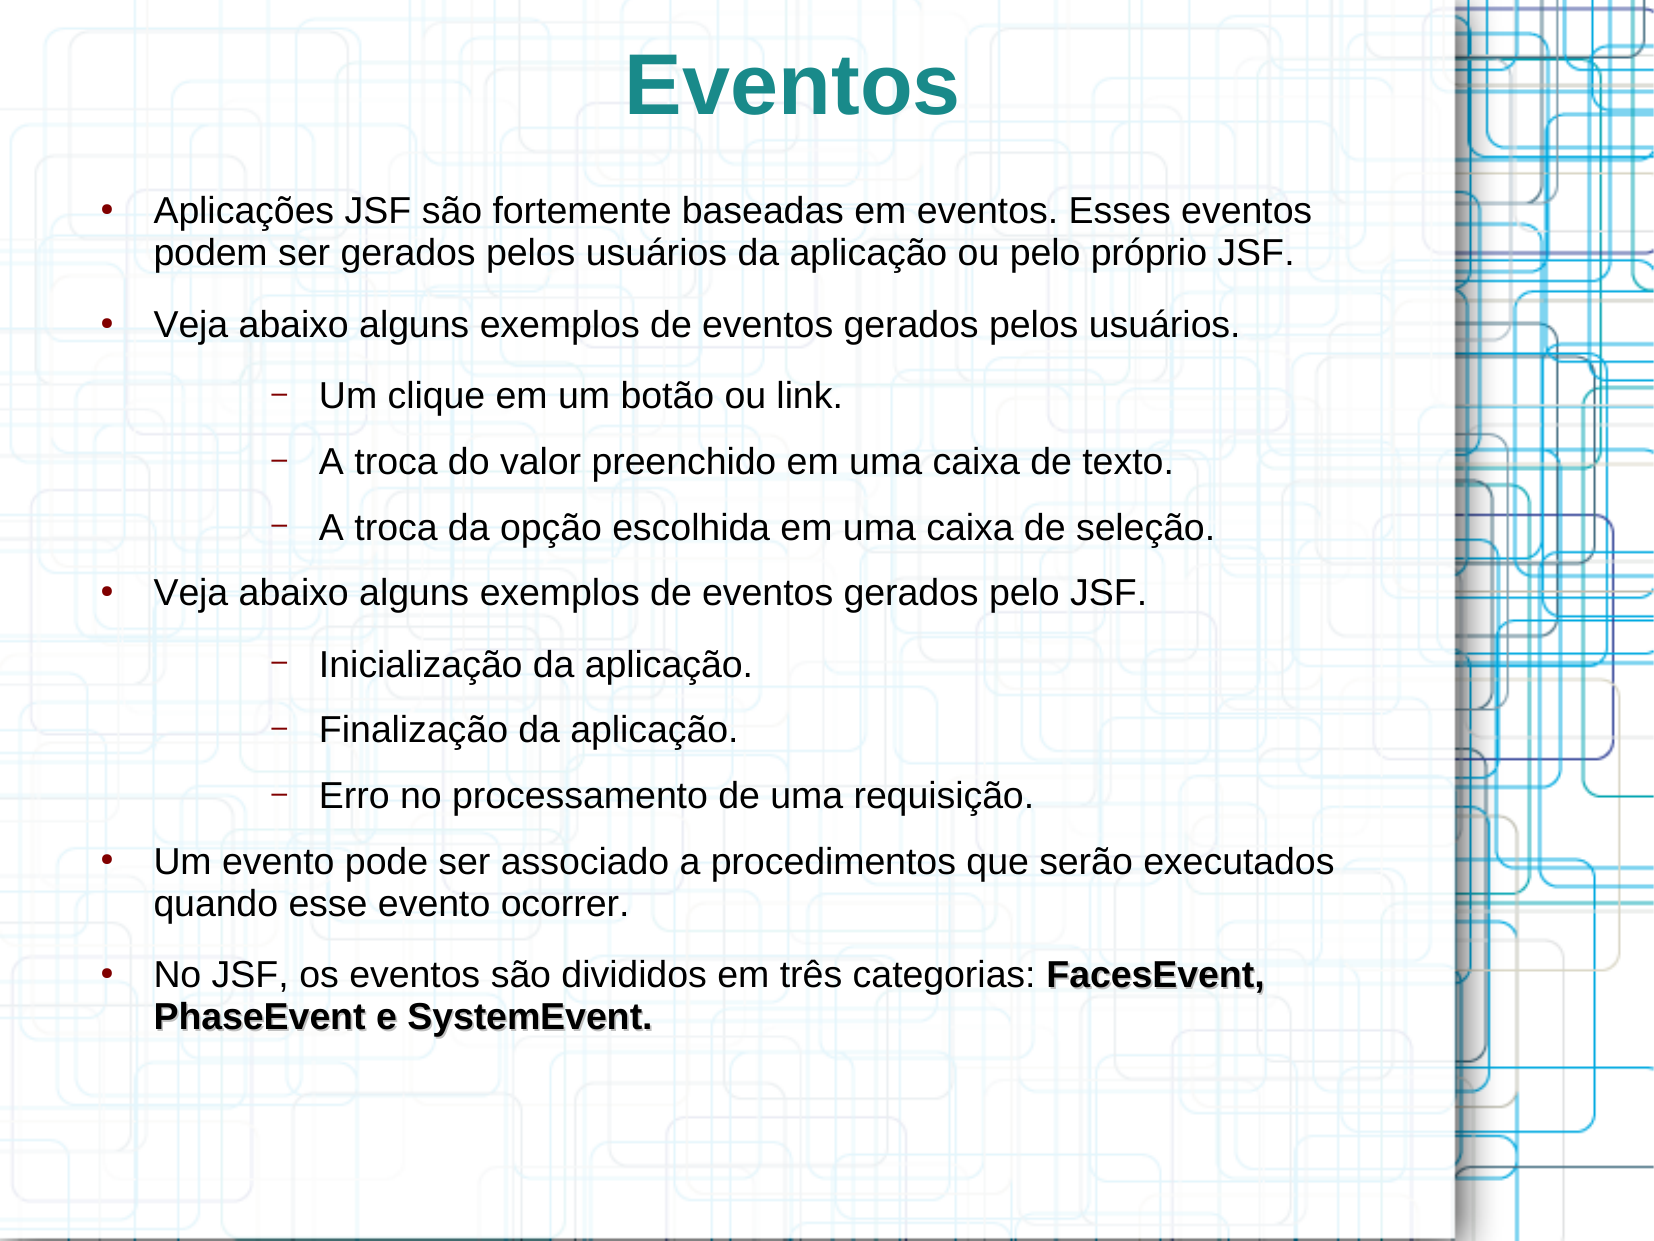

Eventos
Aplicações JSF são fortemente baseadas em eventos. Esses eventos podem ser gerados pelos usuários da aplicação ou pelo próprio JSF.
Veja abaixo alguns exemplos de eventos gerados pelos usuários.
Um clique em um botão ou link.
A troca do valor preenchido em uma caixa de texto.
A troca da opção escolhida em uma caixa de seleção.
Veja abaixo alguns exemplos de eventos gerados pelo JSF.
Inicialização da aplicação.
Finalização da aplicação.
Erro no processamento de uma requisição.
Um evento pode ser associado a procedimentos que serão executados quando esse evento ocorrer.
No JSF, os eventos são divididos em três categorias: FacesEvent, PhaseEvent e SystemEvent.
#